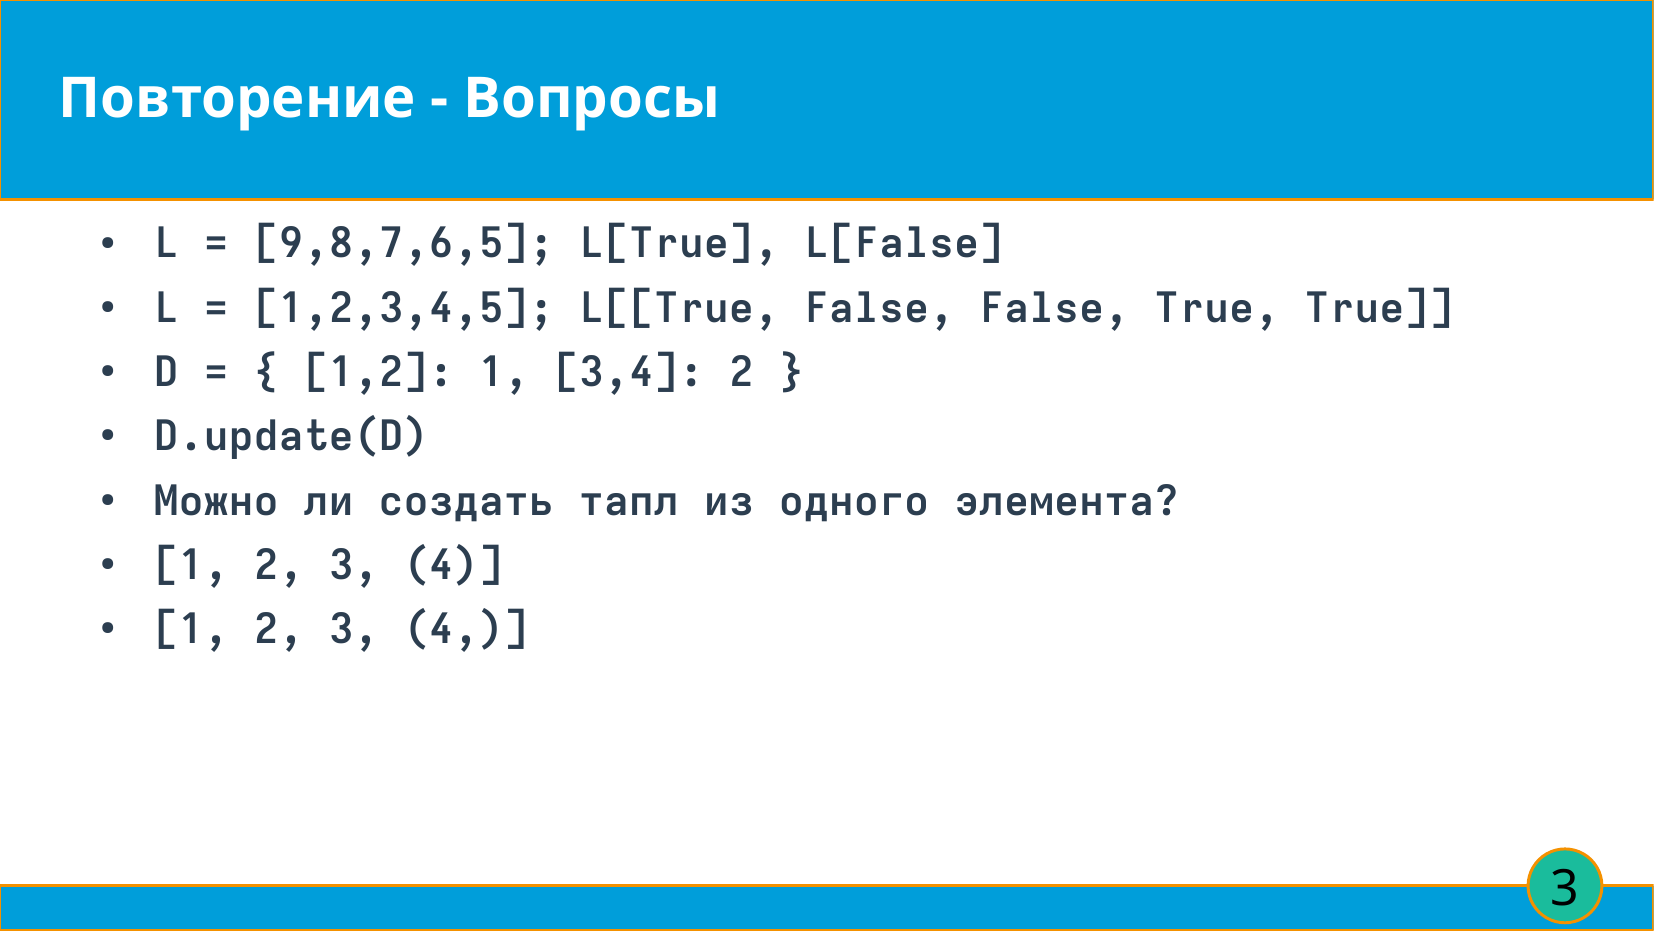

# Повторение - Вопросы
L = [9,8,7,6,5]; L[True], L[False]
L = [1,2,3,4,5]; L[[True, False, False, True, True]]
D = { [1,2]: 1, [3,4]: 2 }
D.update(D)
Можно ли создать тапл из одного элемента?
[1, 2, 3, (4)]
[1, 2, 3, (4,)]